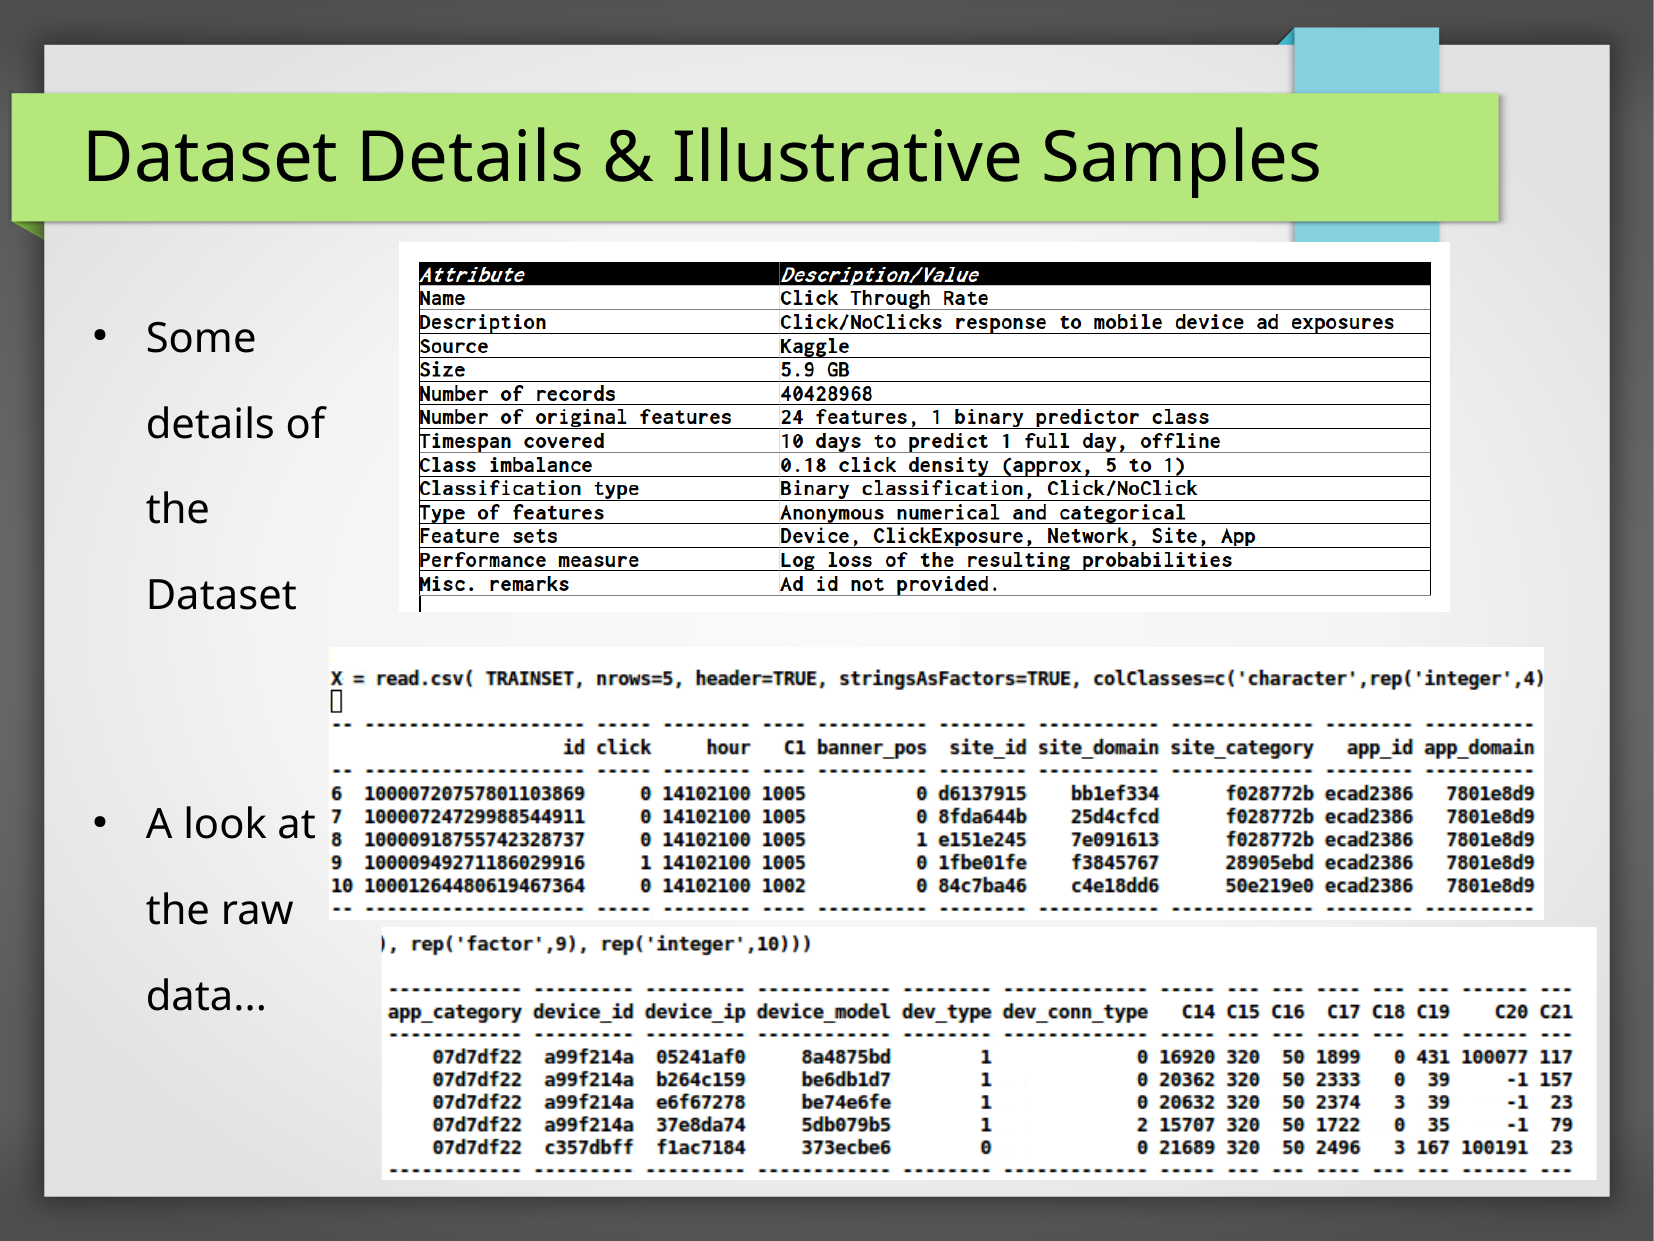

# Dataset Details & Illustrative Samples
Some details of the Dataset
A look at the raw data...